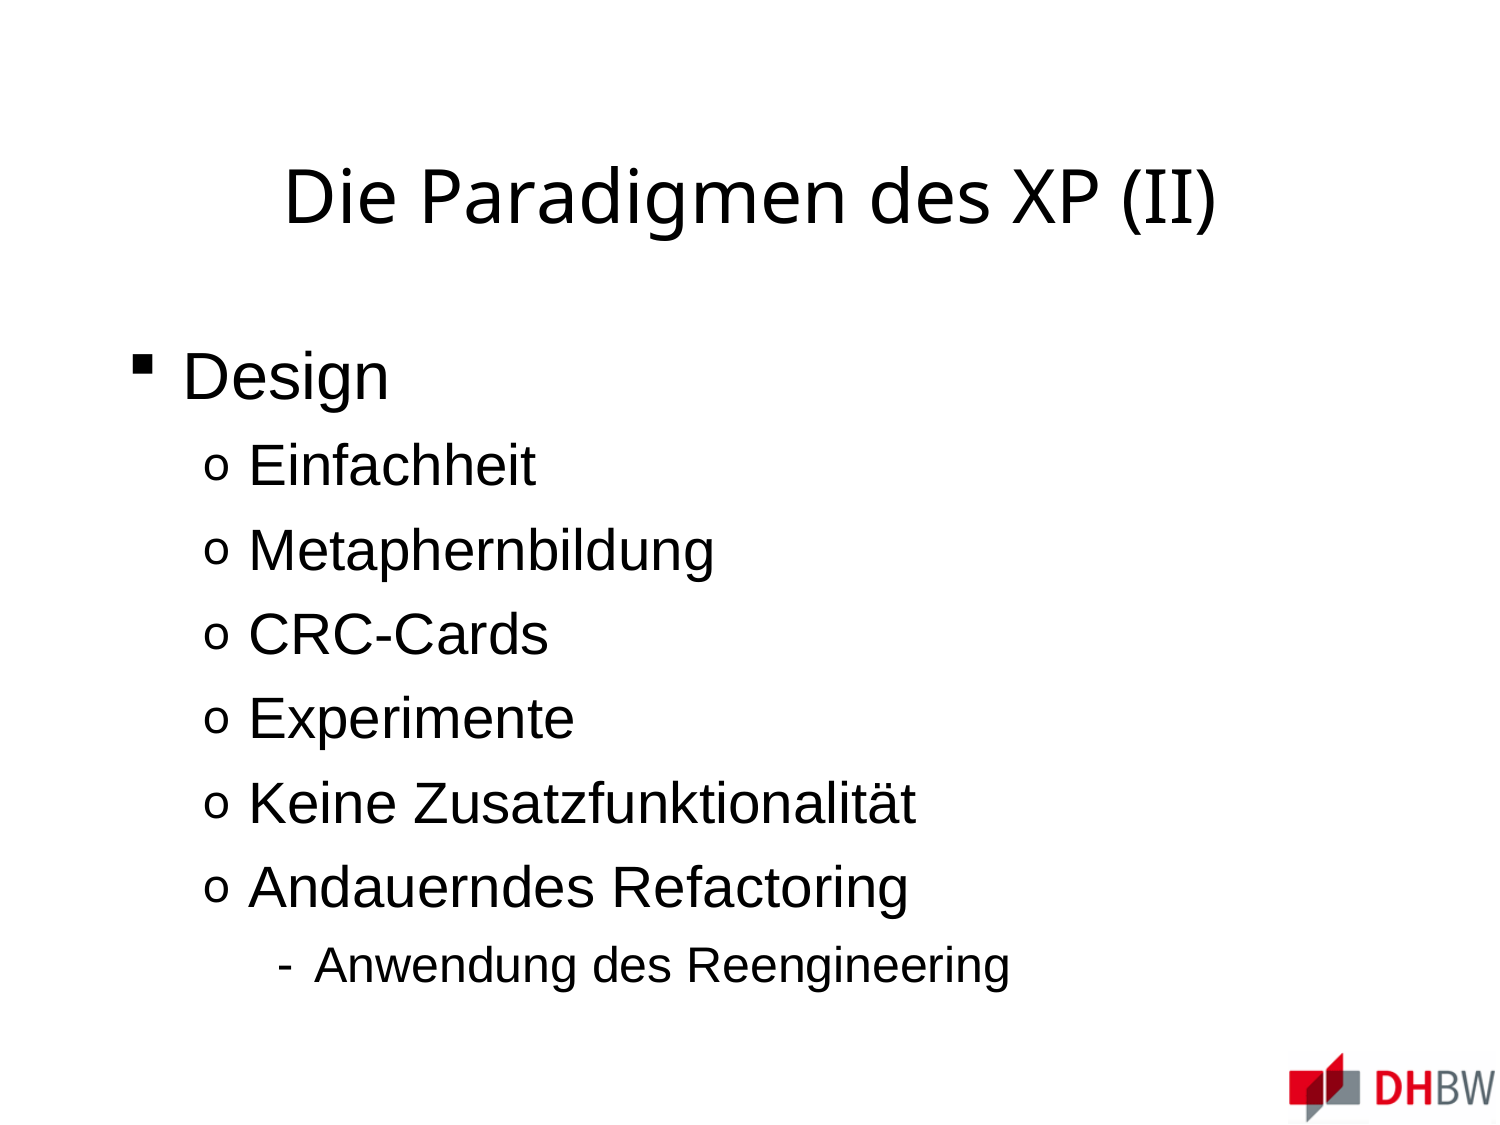

# Die Paradigmen des XP (II)
Design
Einfachheit
Metaphernbildung
CRC-Cards
Experimente
Keine Zusatzfunktionalität
Andauerndes Refactoring
Anwendung des Reengineering